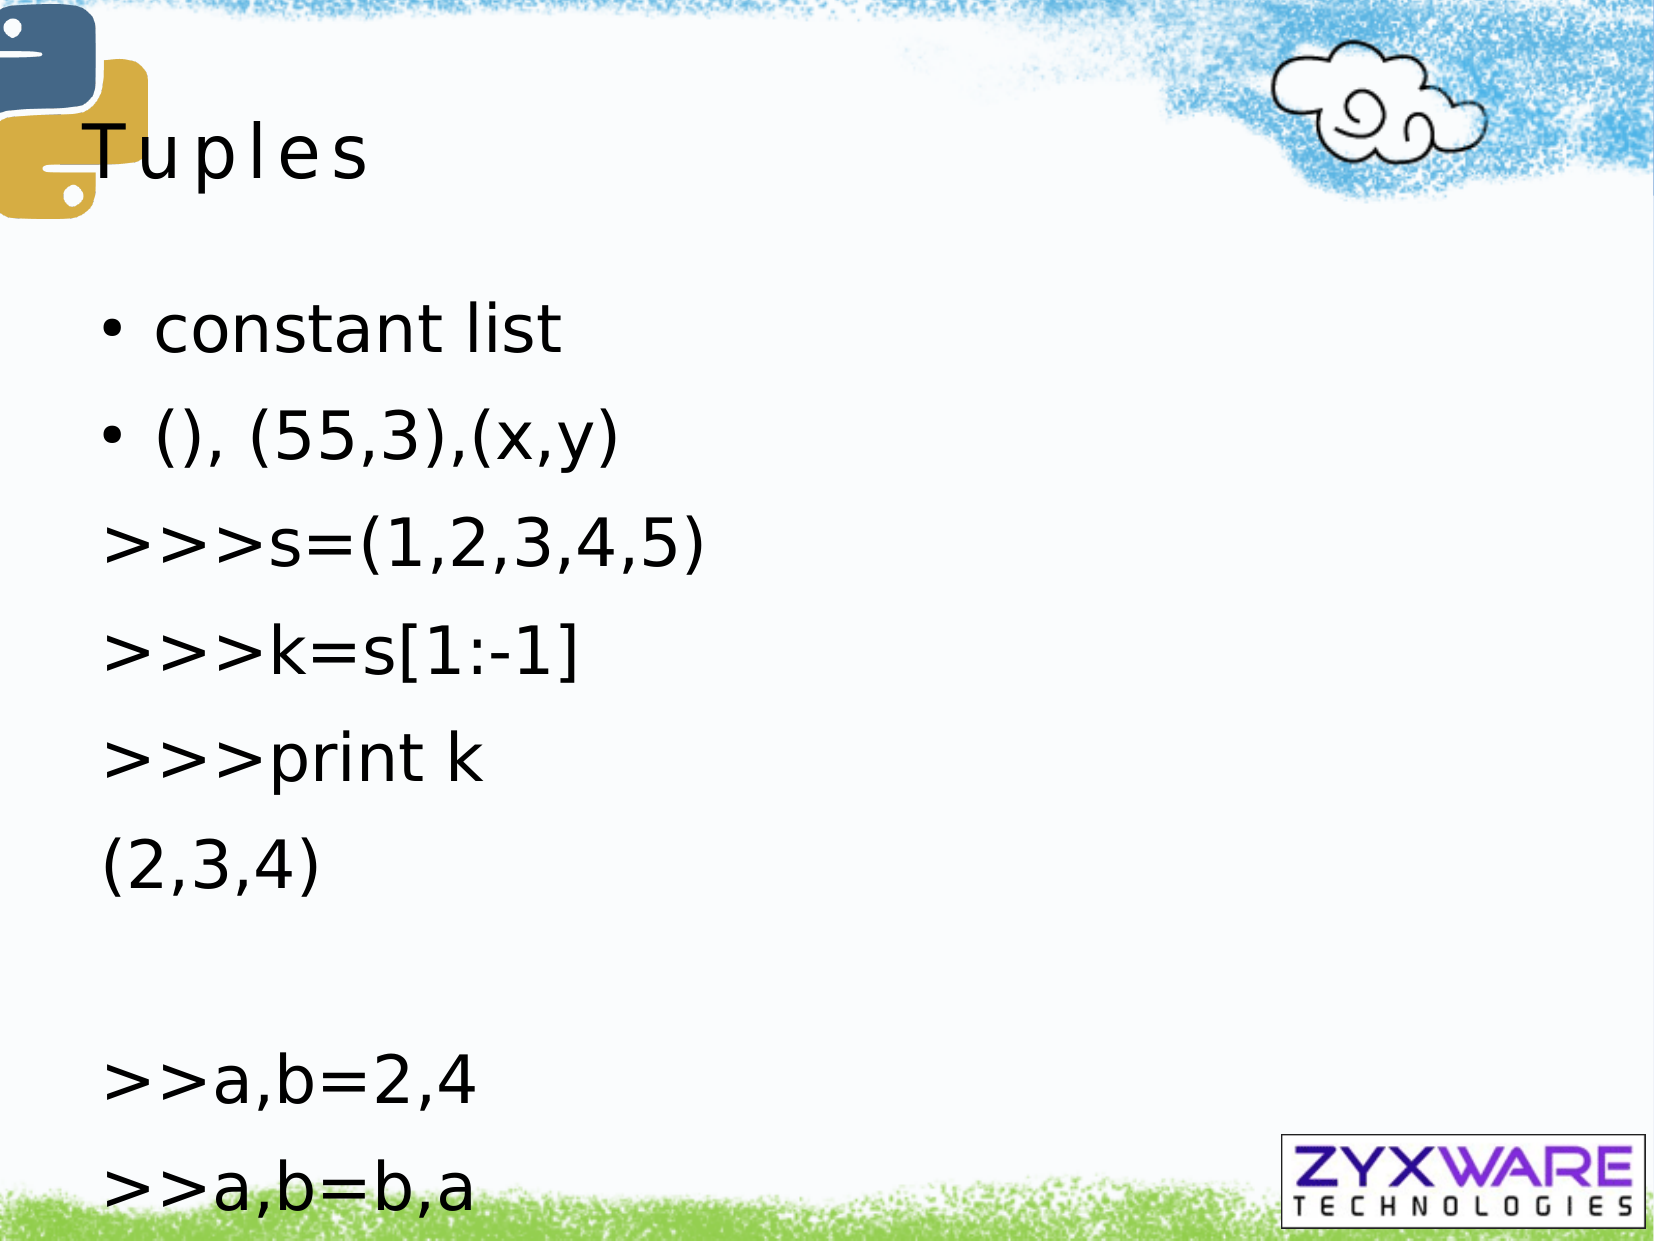

# Tuples
constant list
(), (55,3),(x,y)
>>>s=(1,2,3,4,5)
>>>k=s[1:-1]
>>>print k
(2,3,4)
>>a,b=2,4
>>a,b=b,a